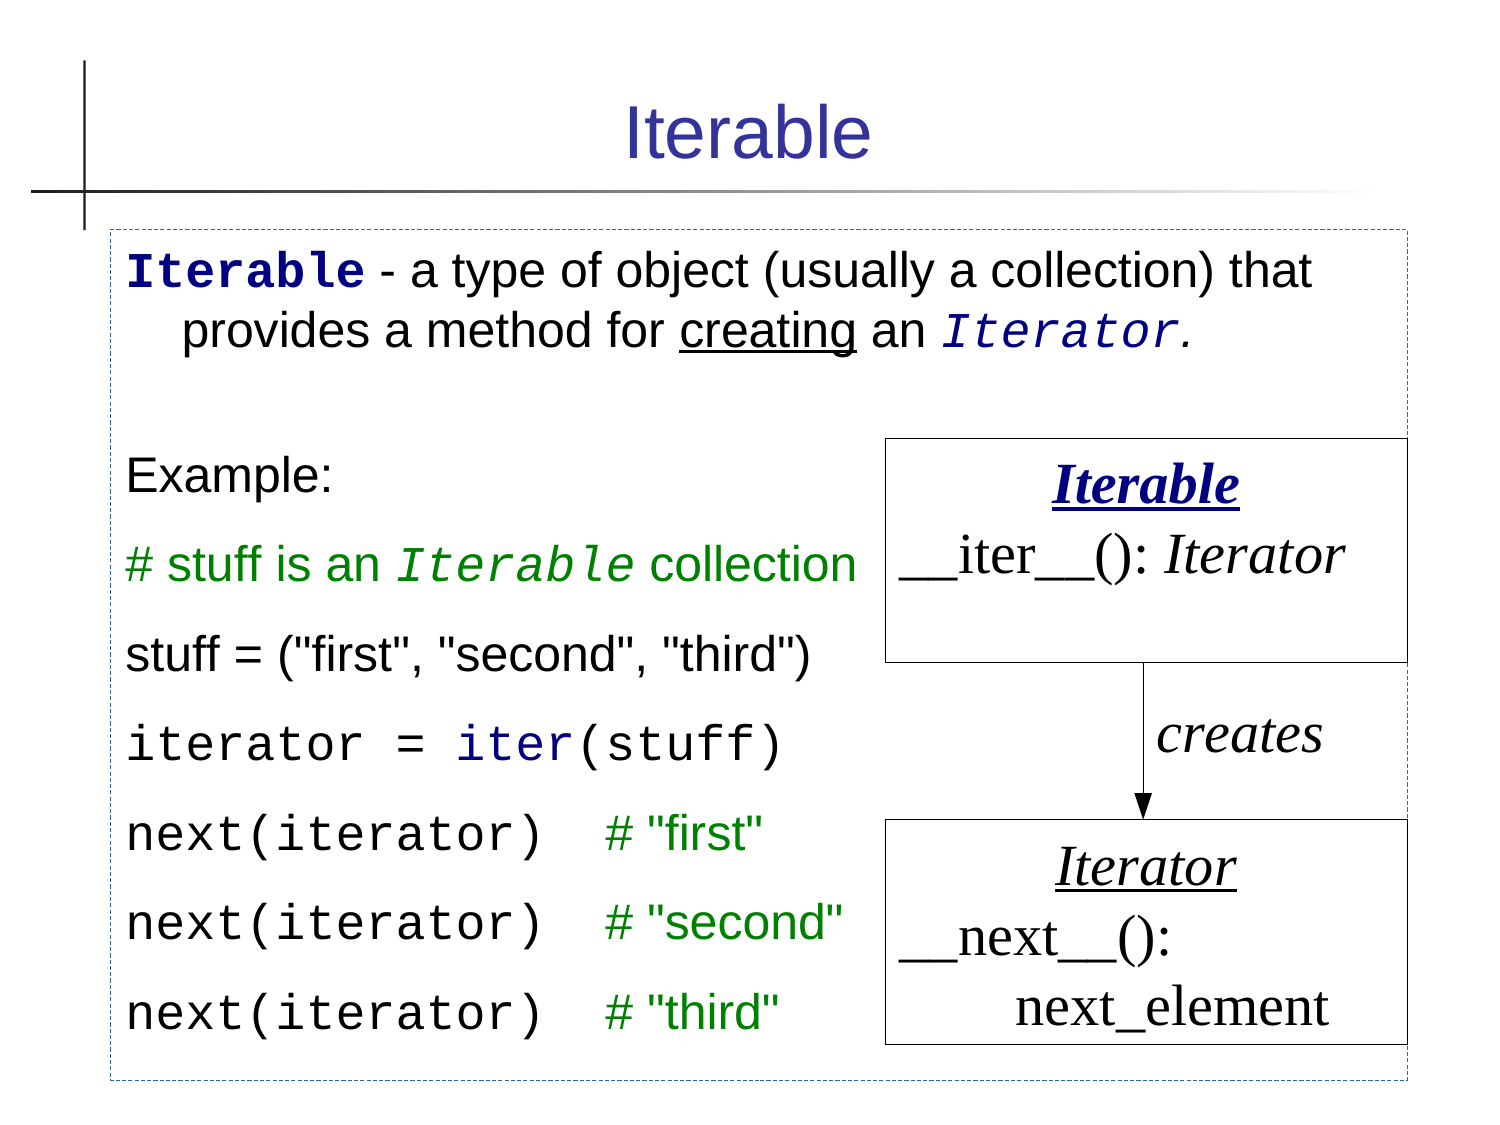

# Iterable
Iterable - a type of object (usually a collection) that provides a method for creating an Iterator.
Example:
# stuff is an Iterable collection
stuff = ("first", "second", "third")
iterator = iter(stuff)
next(iterator) # "first"
next(iterator) # "second"
next(iterator) # "third"
Iterable
__iter__(): Iterator
creates
Iterator
__next__():
 next_element